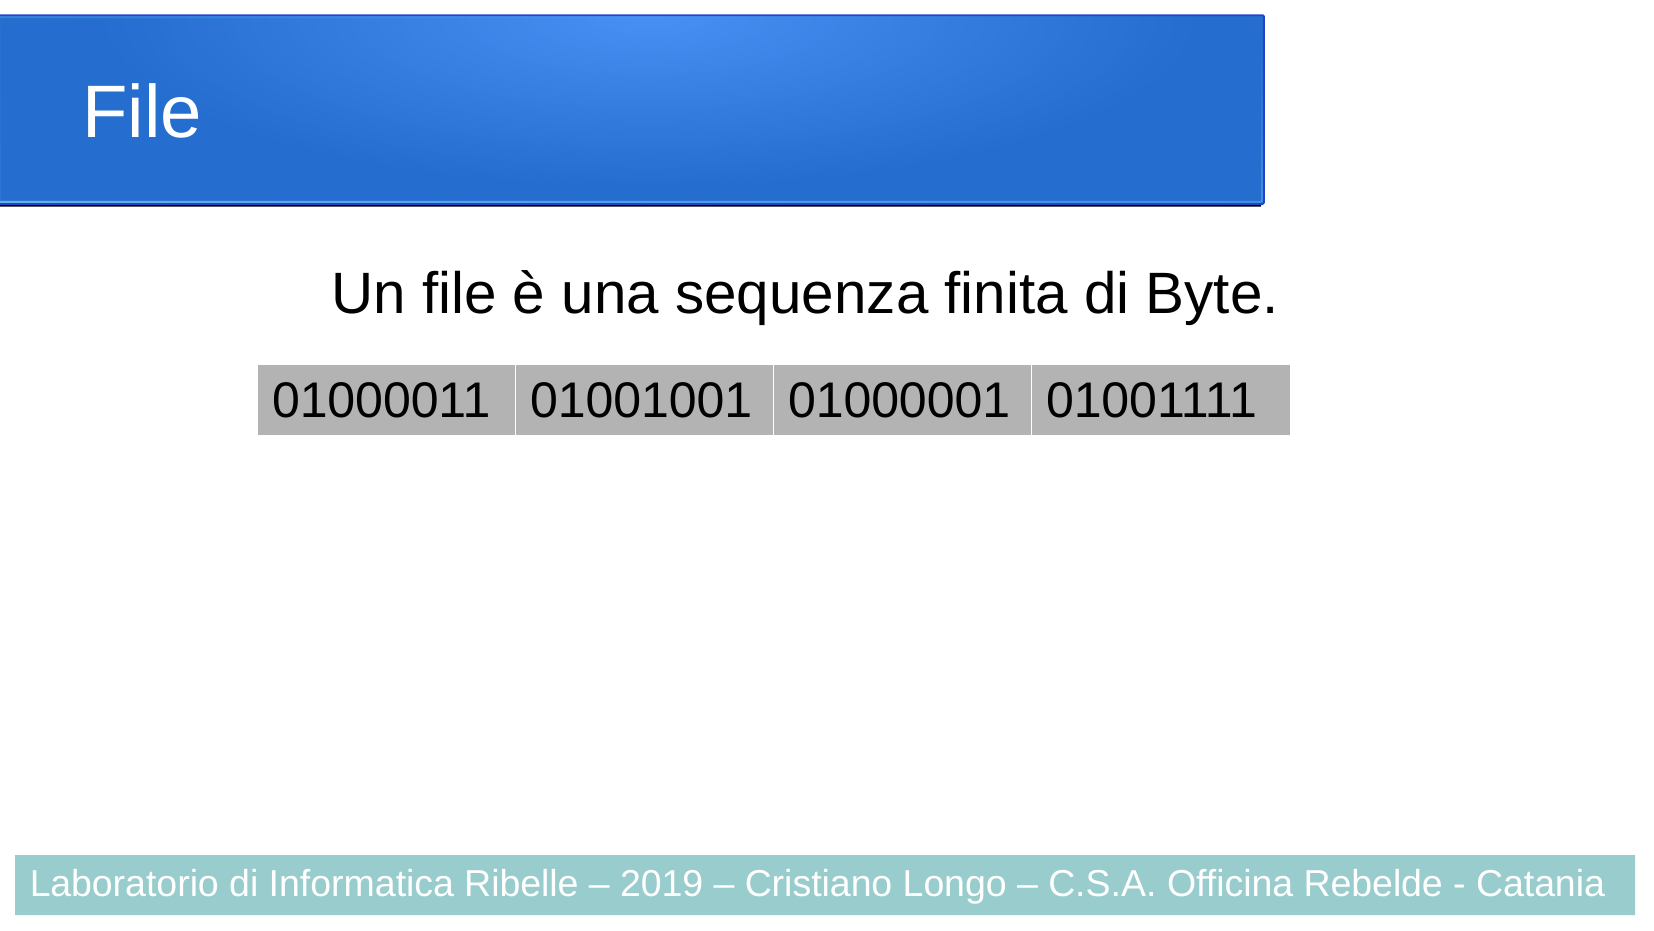

# File
Un file è una sequenza finita di Byte.
| 01000011 | 01001001 | 01000001 | 01001111 |
| --- | --- | --- | --- |
Laboratorio di Informatica Ribelle – 2019 – Cristiano Longo – C.S.A. Officina Rebelde - Catania